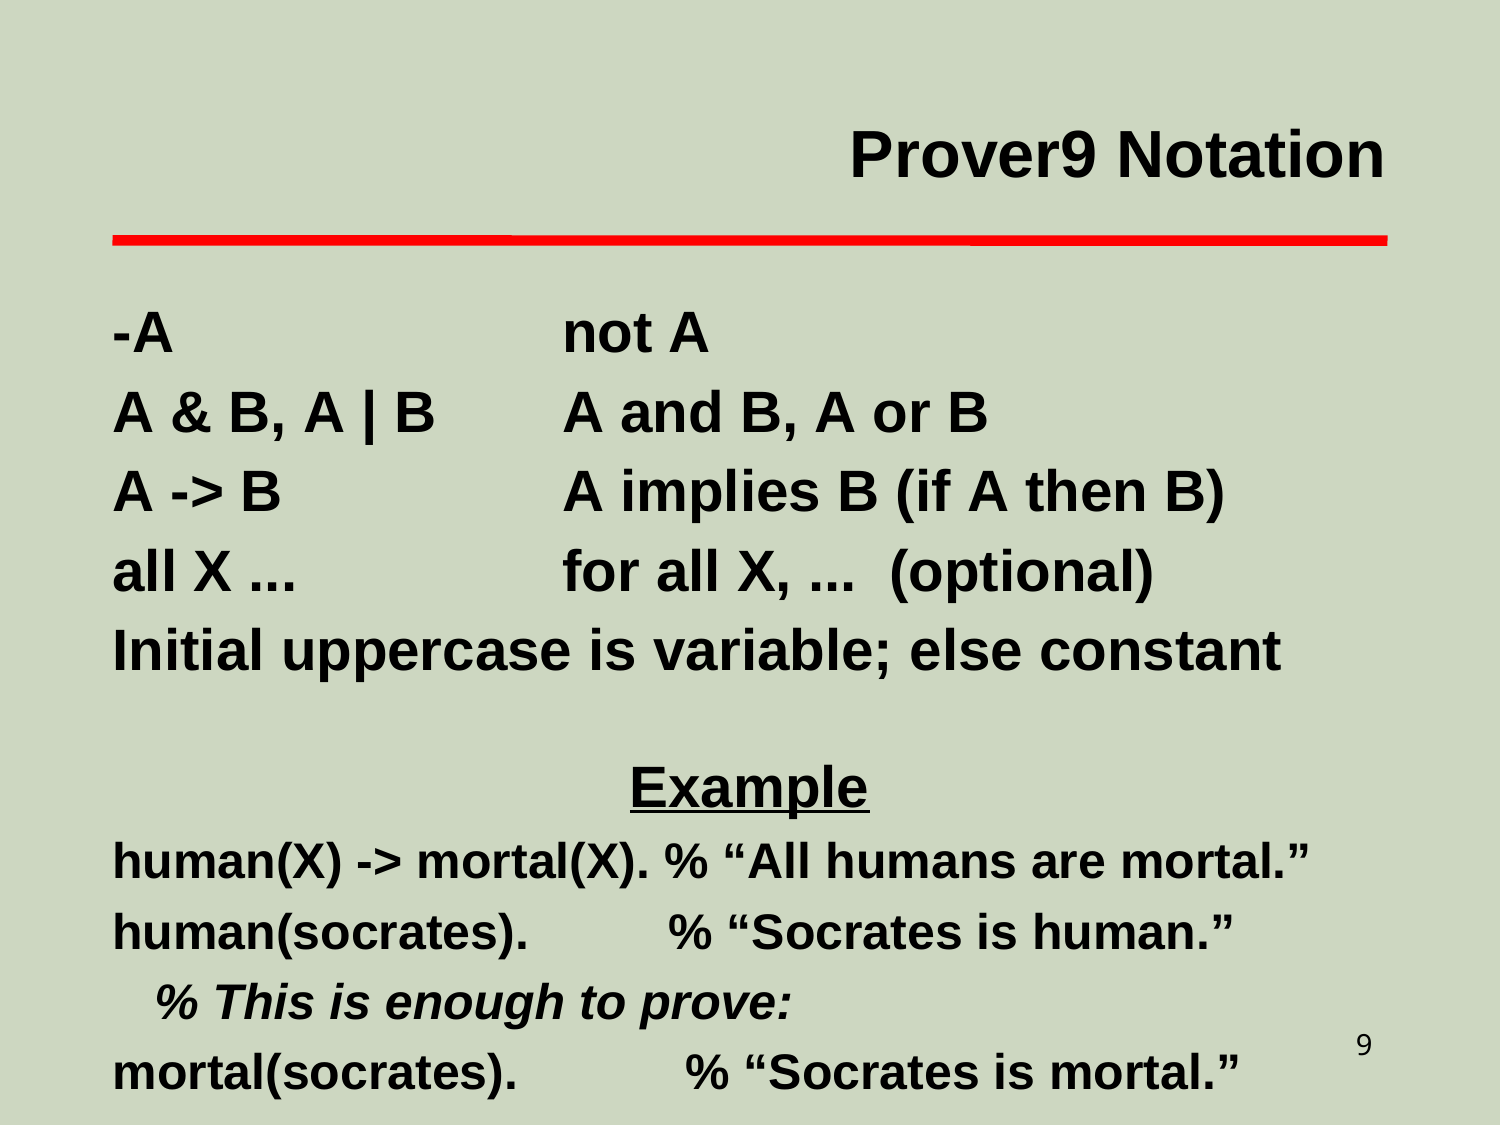

# Prover9 Notation
-A						not A
A & B, A | B		A and B, A or B
A -> B				A implies B (if A then B)
all X ...				for all X, ... (optional)
Initial uppercase is variable; else constant
Example
human(X) -> mortal(X). % “All humans are mortal.”
human(socrates). % “Socrates is human.”
 % This is enough to prove:
mortal(socrates). % “Socrates is mortal.”